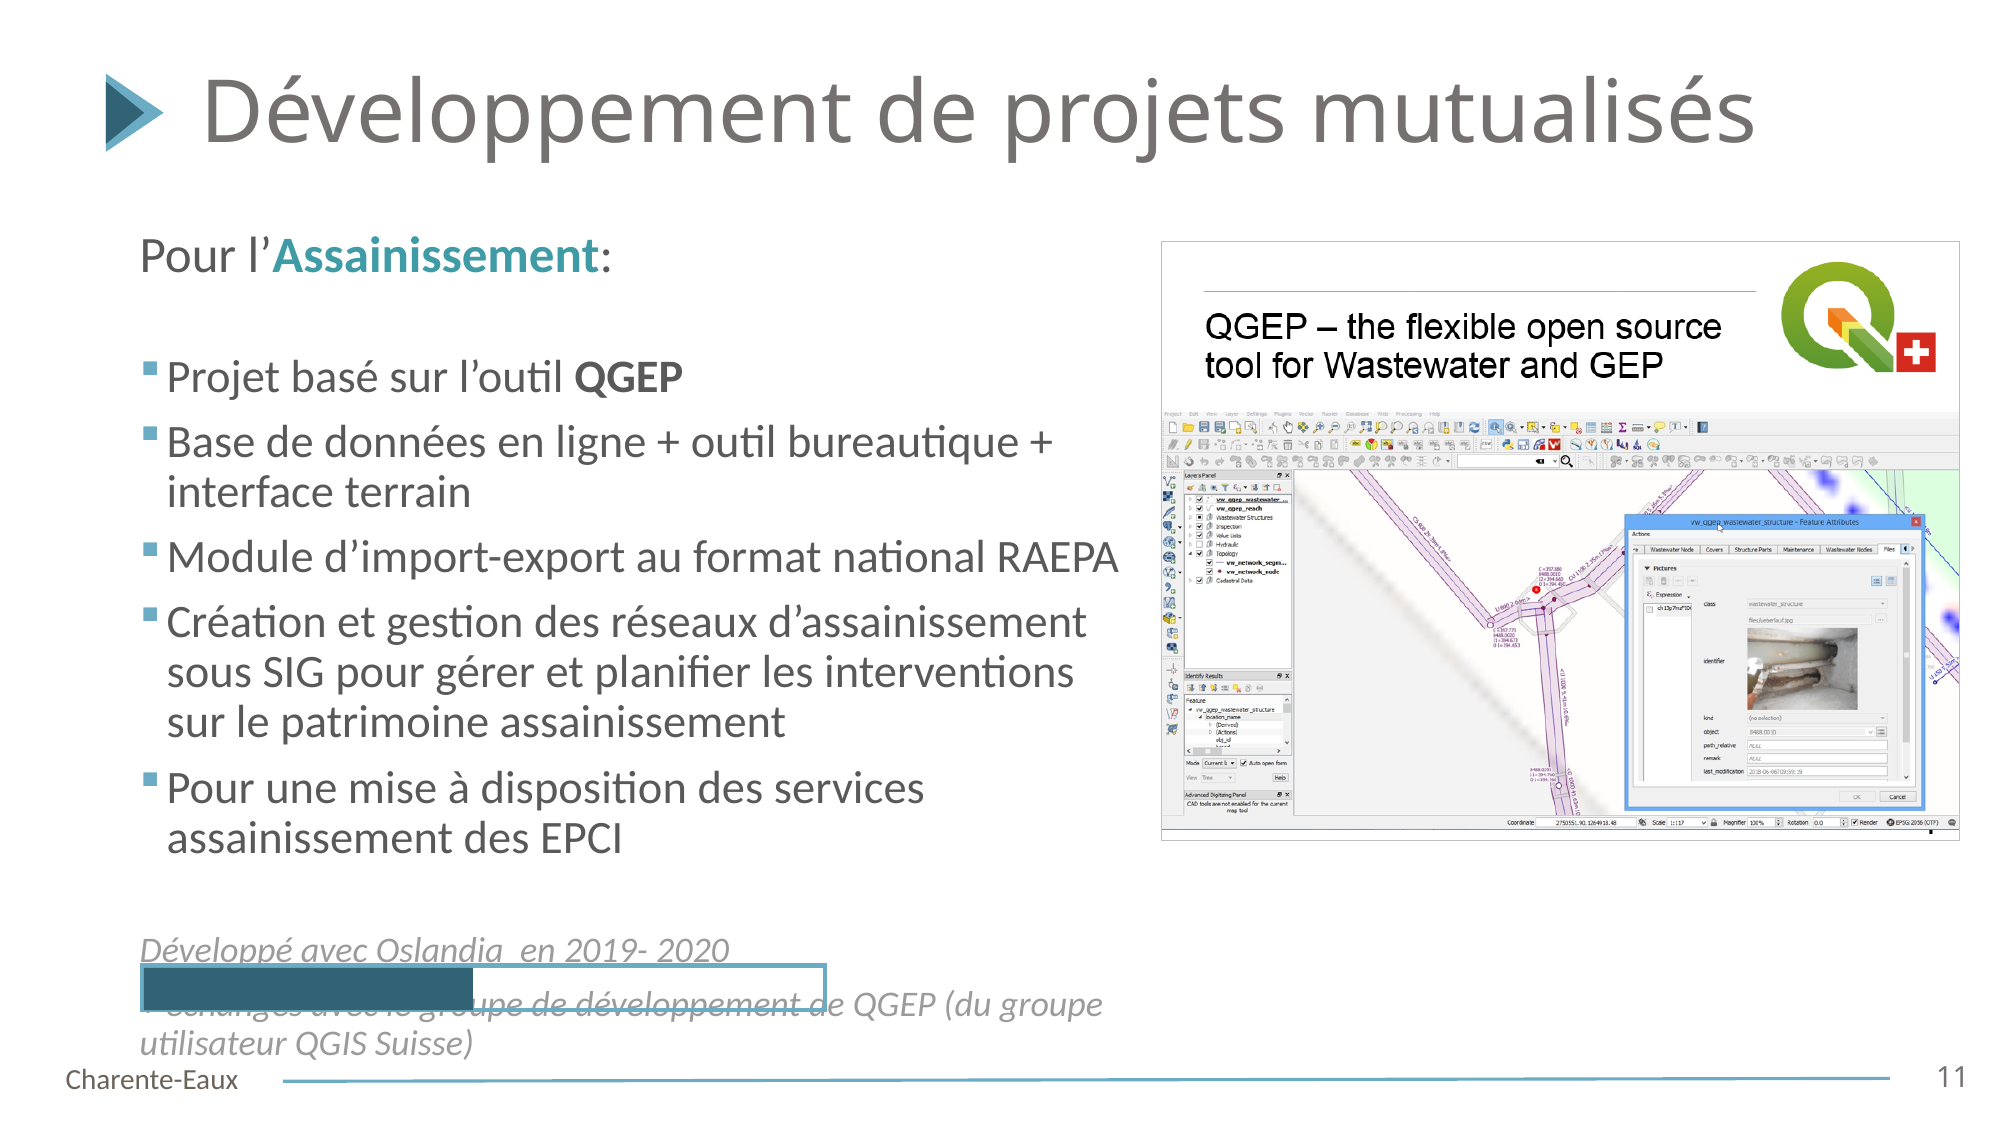

# Développement de projets mutualisés
Pour l’Assainissement:
Projet basé sur l’outil QGEP
Base de données en ligne + outil bureautique + interface terrain
Module d’import-export au format national RAEPA
Création et gestion des réseaux d’assainissement sous SIG pour gérer et planifier les interventions sur le patrimoine assainissement
Pour une mise à disposition des services assainissement des EPCI
Développé avec Oslandia en 2019- 2020
+ échanges avec le groupe de développement de QGEP (du groupe utilisateur QGIS Suisse)